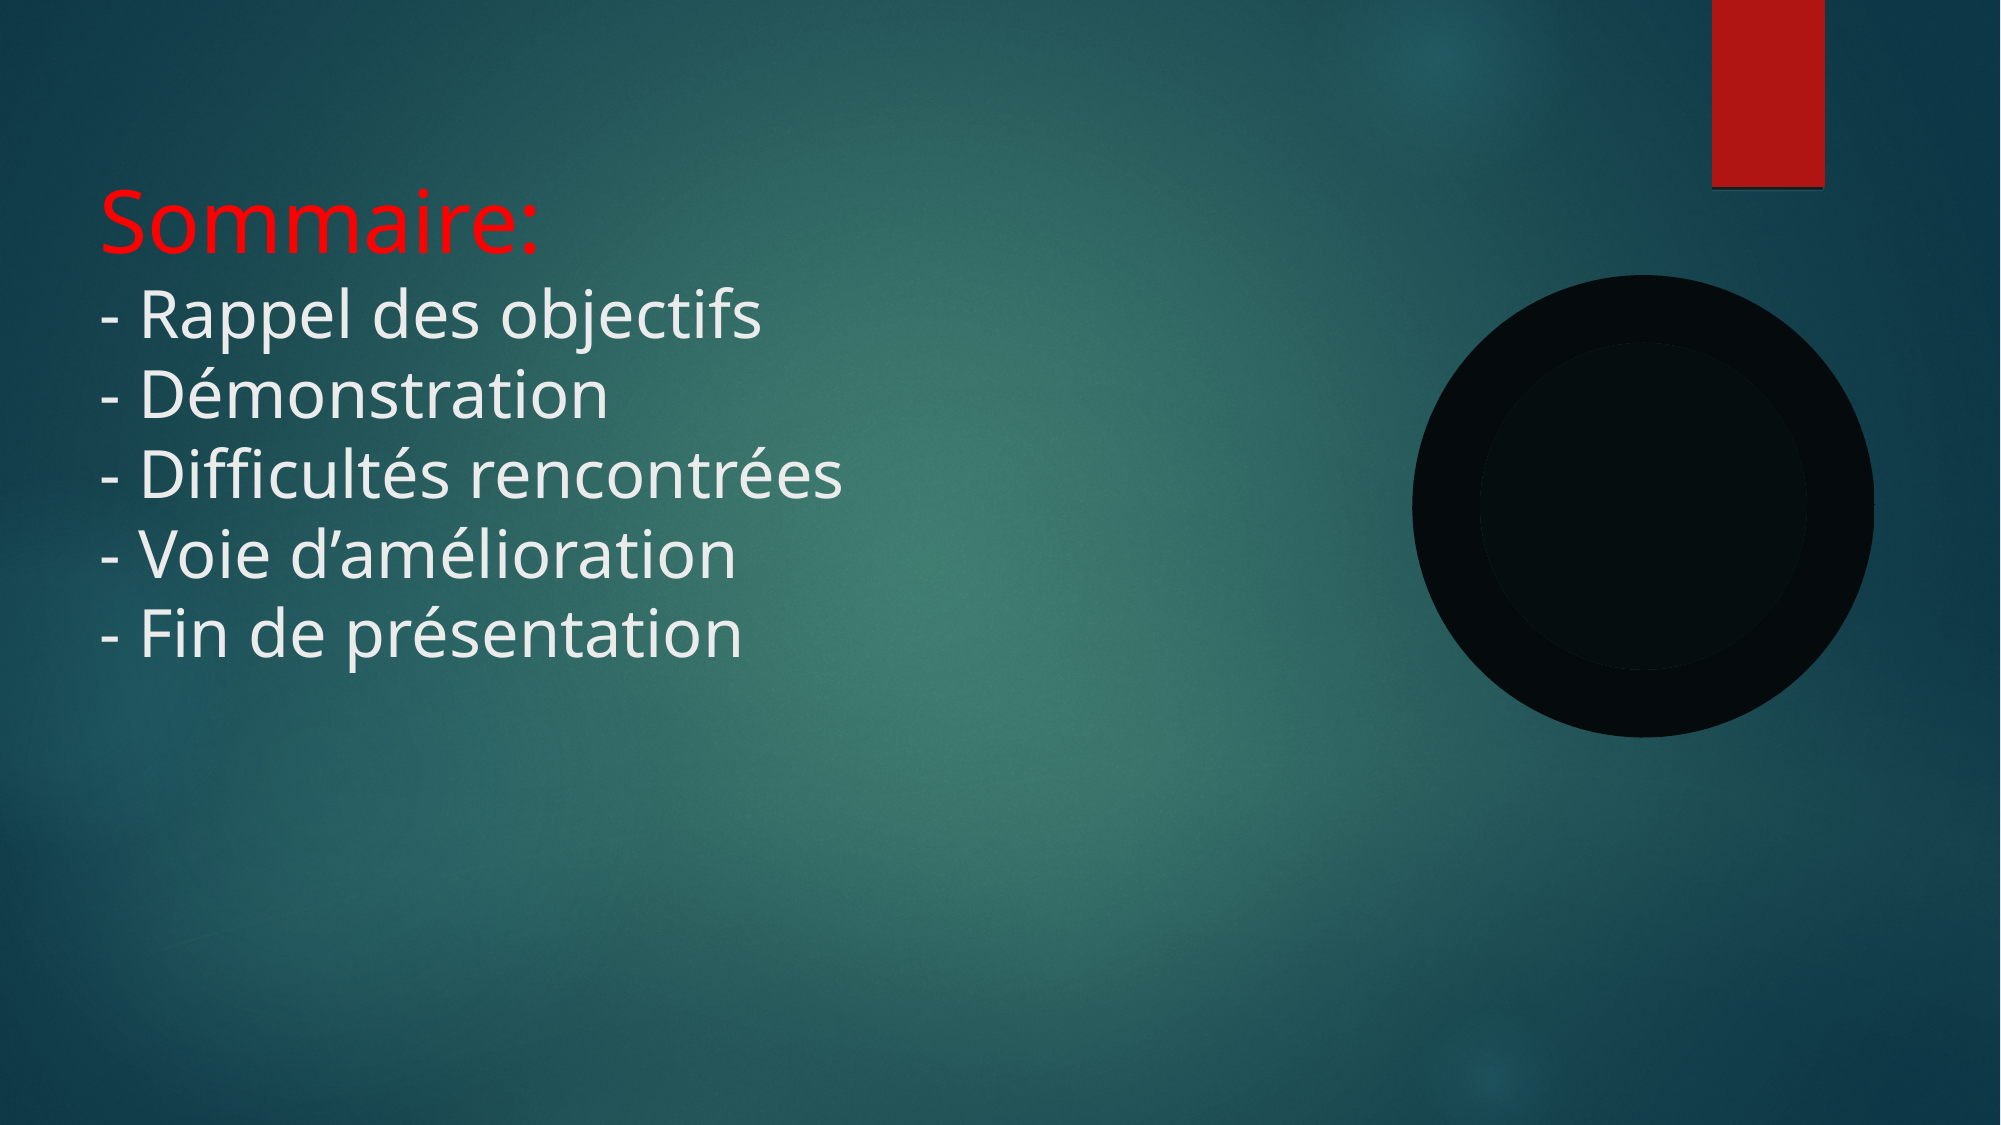

# Sommaire: - Rappel des objectifs - Démonstration - Difficultés rencontrées - Voie d’amélioration - Fin de présentation